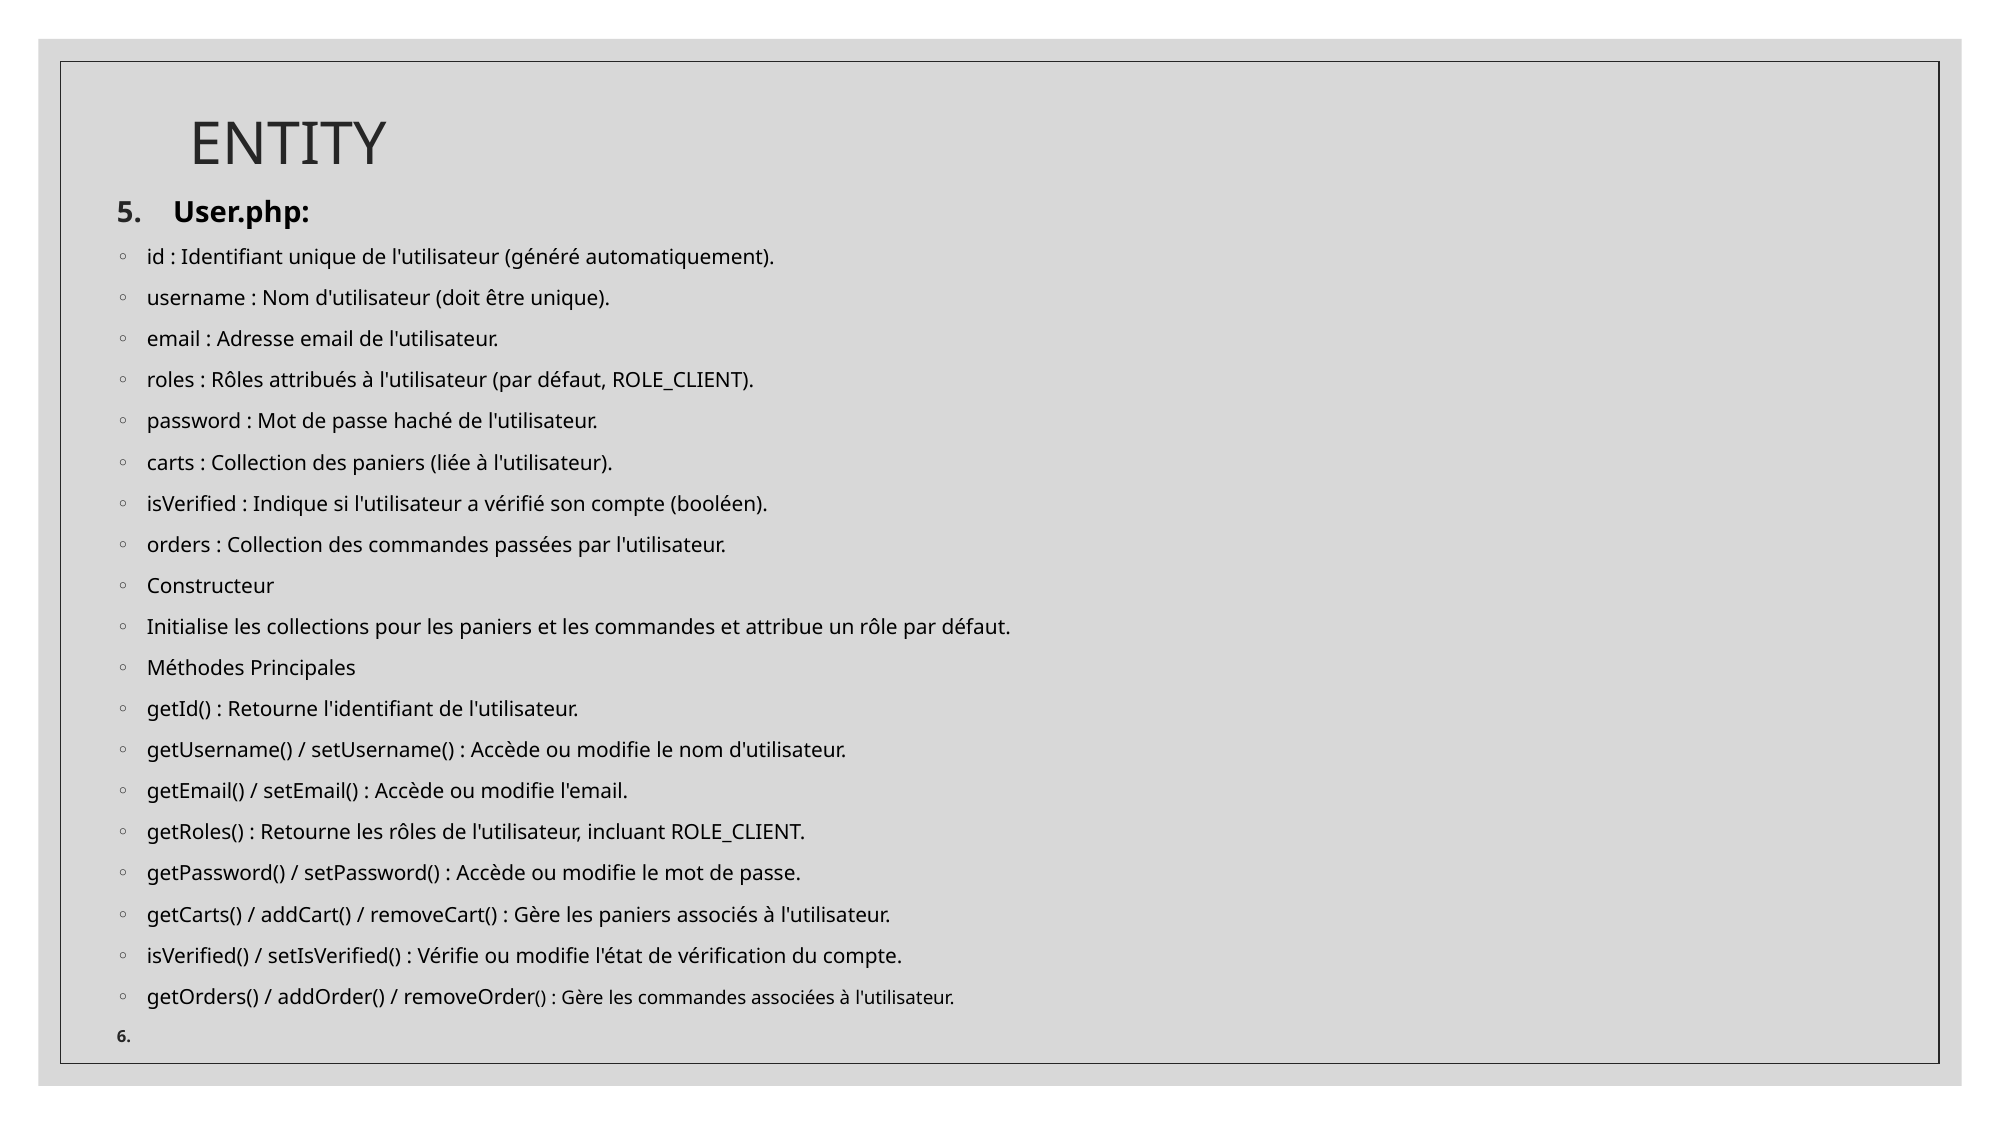

# ENTITY
User.php:
id : Identifiant unique de l'utilisateur (généré automatiquement).
username : Nom d'utilisateur (doit être unique).
email : Adresse email de l'utilisateur.
roles : Rôles attribués à l'utilisateur (par défaut, ROLE_CLIENT).
password : Mot de passe haché de l'utilisateur.
carts : Collection des paniers (liée à l'utilisateur).
isVerified : Indique si l'utilisateur a vérifié son compte (booléen).
orders : Collection des commandes passées par l'utilisateur.
Constructeur
Initialise les collections pour les paniers et les commandes et attribue un rôle par défaut.
Méthodes Principales
getId() : Retourne l'identifiant de l'utilisateur.
getUsername() / setUsername() : Accède ou modifie le nom d'utilisateur.
getEmail() / setEmail() : Accède ou modifie l'email.
getRoles() : Retourne les rôles de l'utilisateur, incluant ROLE_CLIENT.
getPassword() / setPassword() : Accède ou modifie le mot de passe.
getCarts() / addCart() / removeCart() : Gère les paniers associés à l'utilisateur.
isVerified() / setIsVerified() : Vérifie ou modifie l'état de vérification du compte.
getOrders() / addOrder() / removeOrder() : Gère les commandes associées à l'utilisateur.